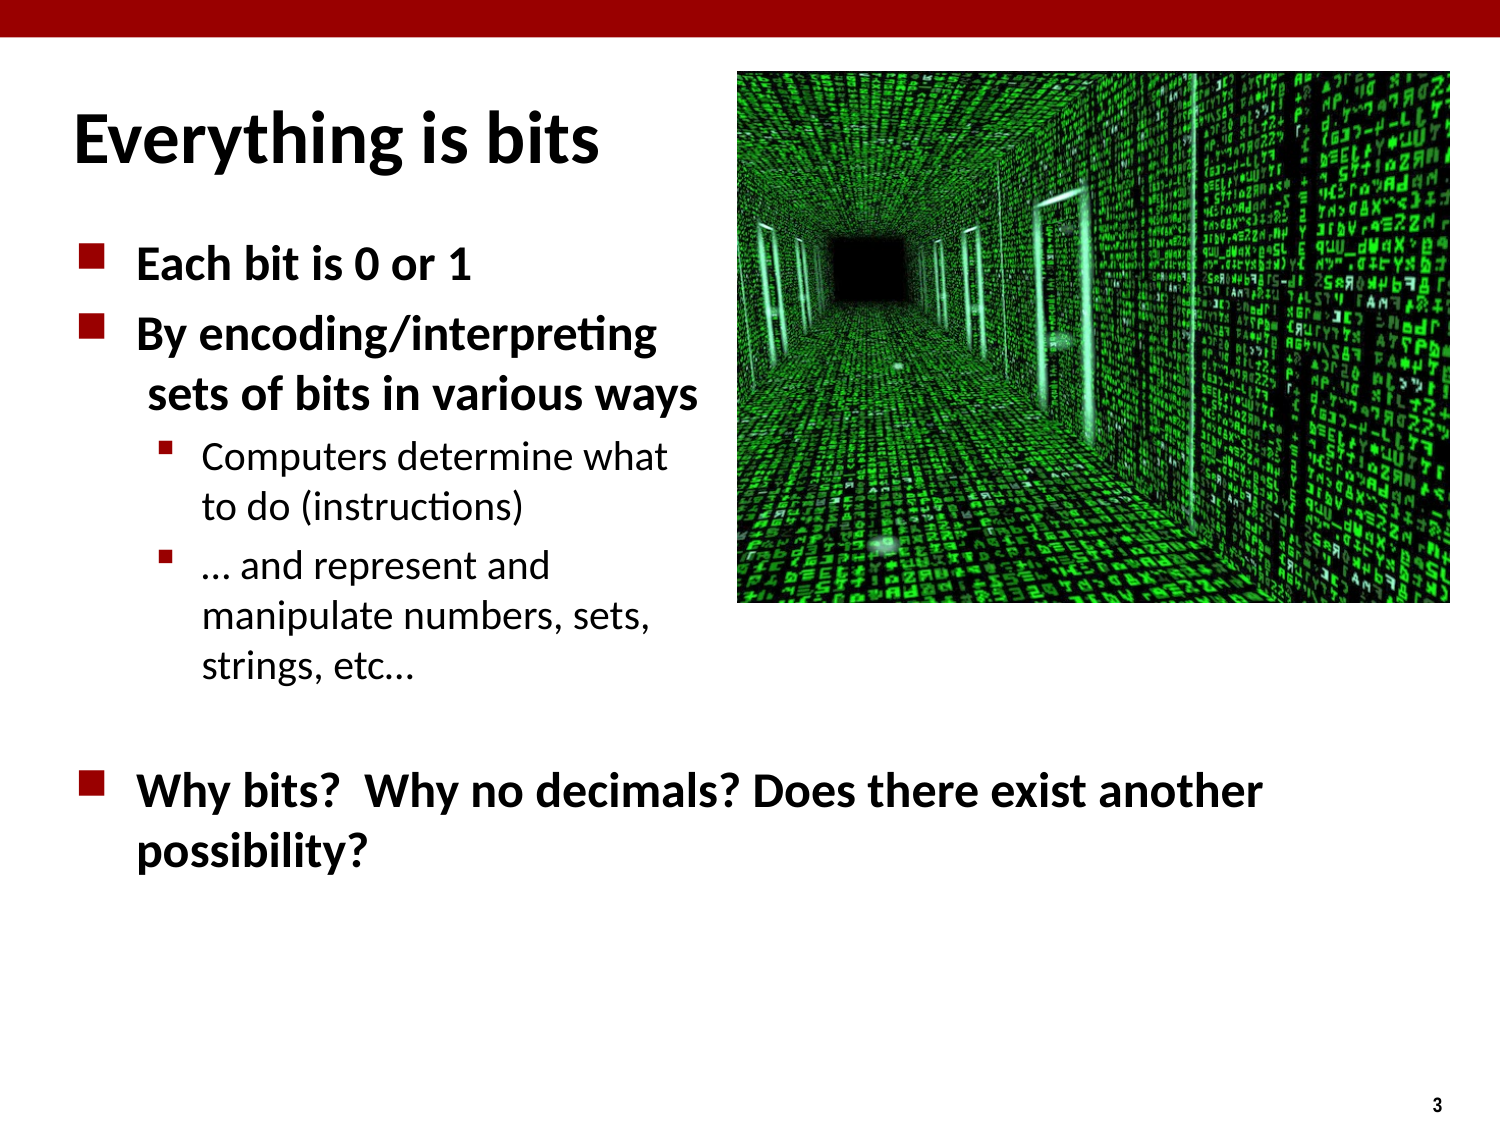

Everything is bits
Each bit is 0 or 1
By encoding/interpreting
 sets of bits in various ways
Computers determine what
to do (instructions)
… and represent and
manipulate numbers, sets,
strings, etc…
Why bits? Why no decimals? Does there exist another possibility?